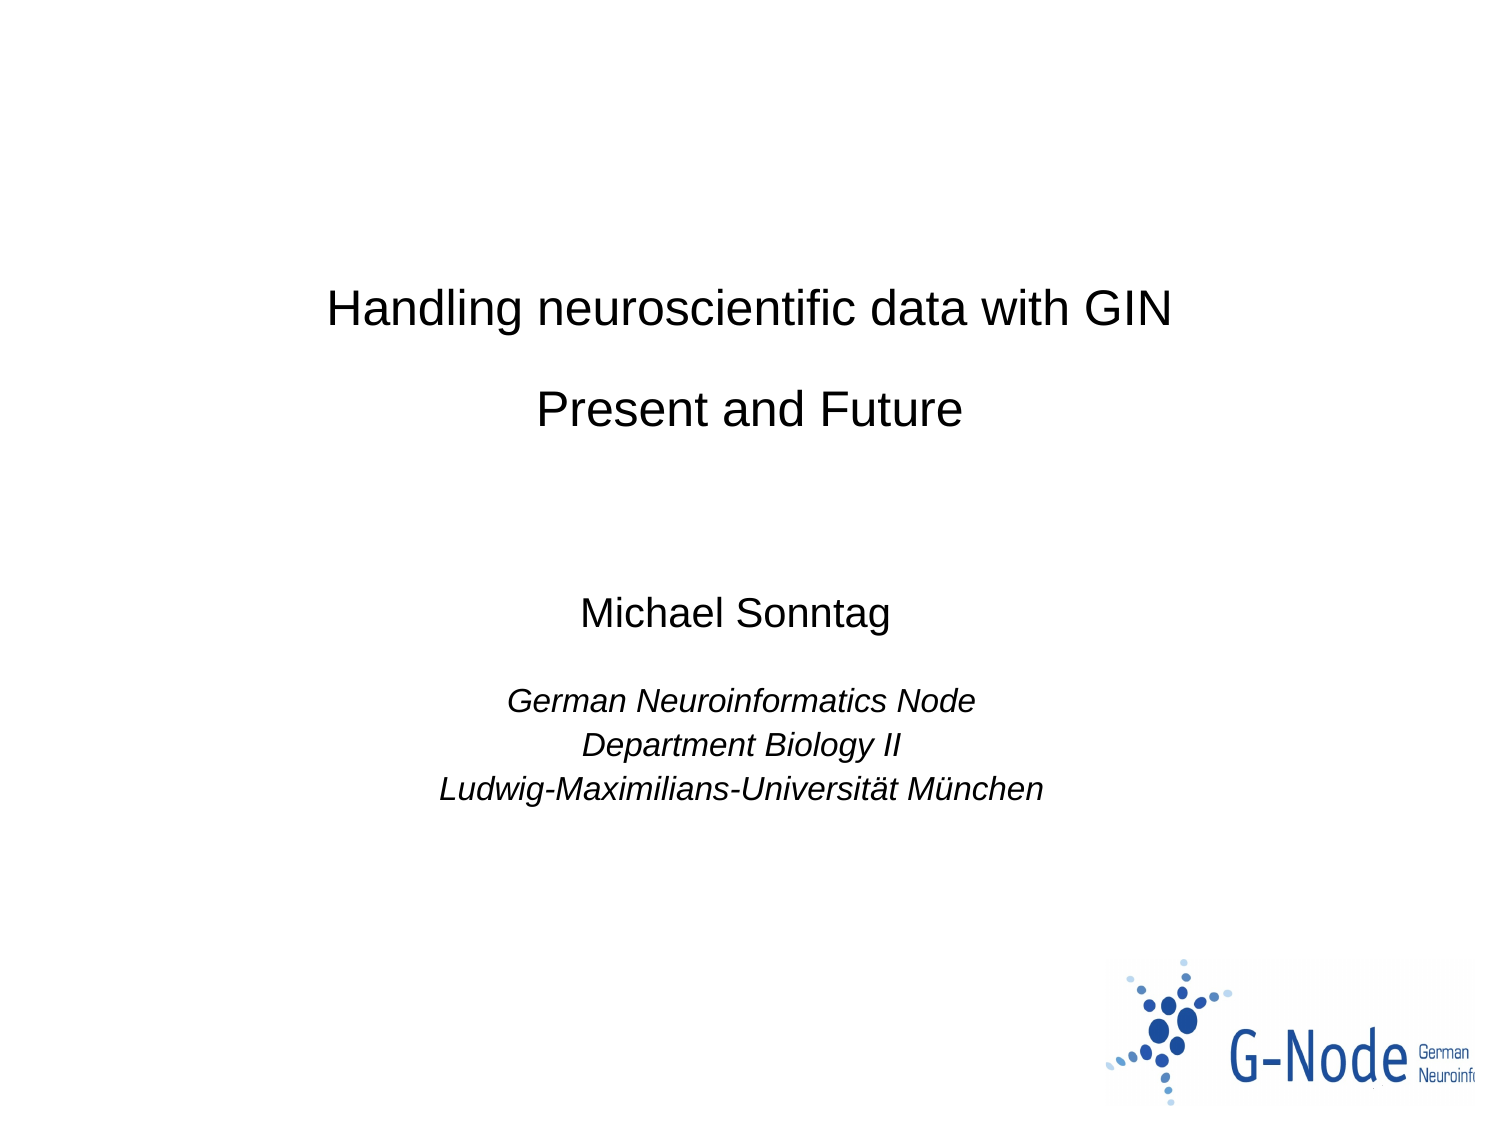

Handling neuroscientific data with GIN
Present and Future
Michael Sonntag
German Neuroinformatics Node
Department Biology II
Ludwig-Maximilians-Universität München